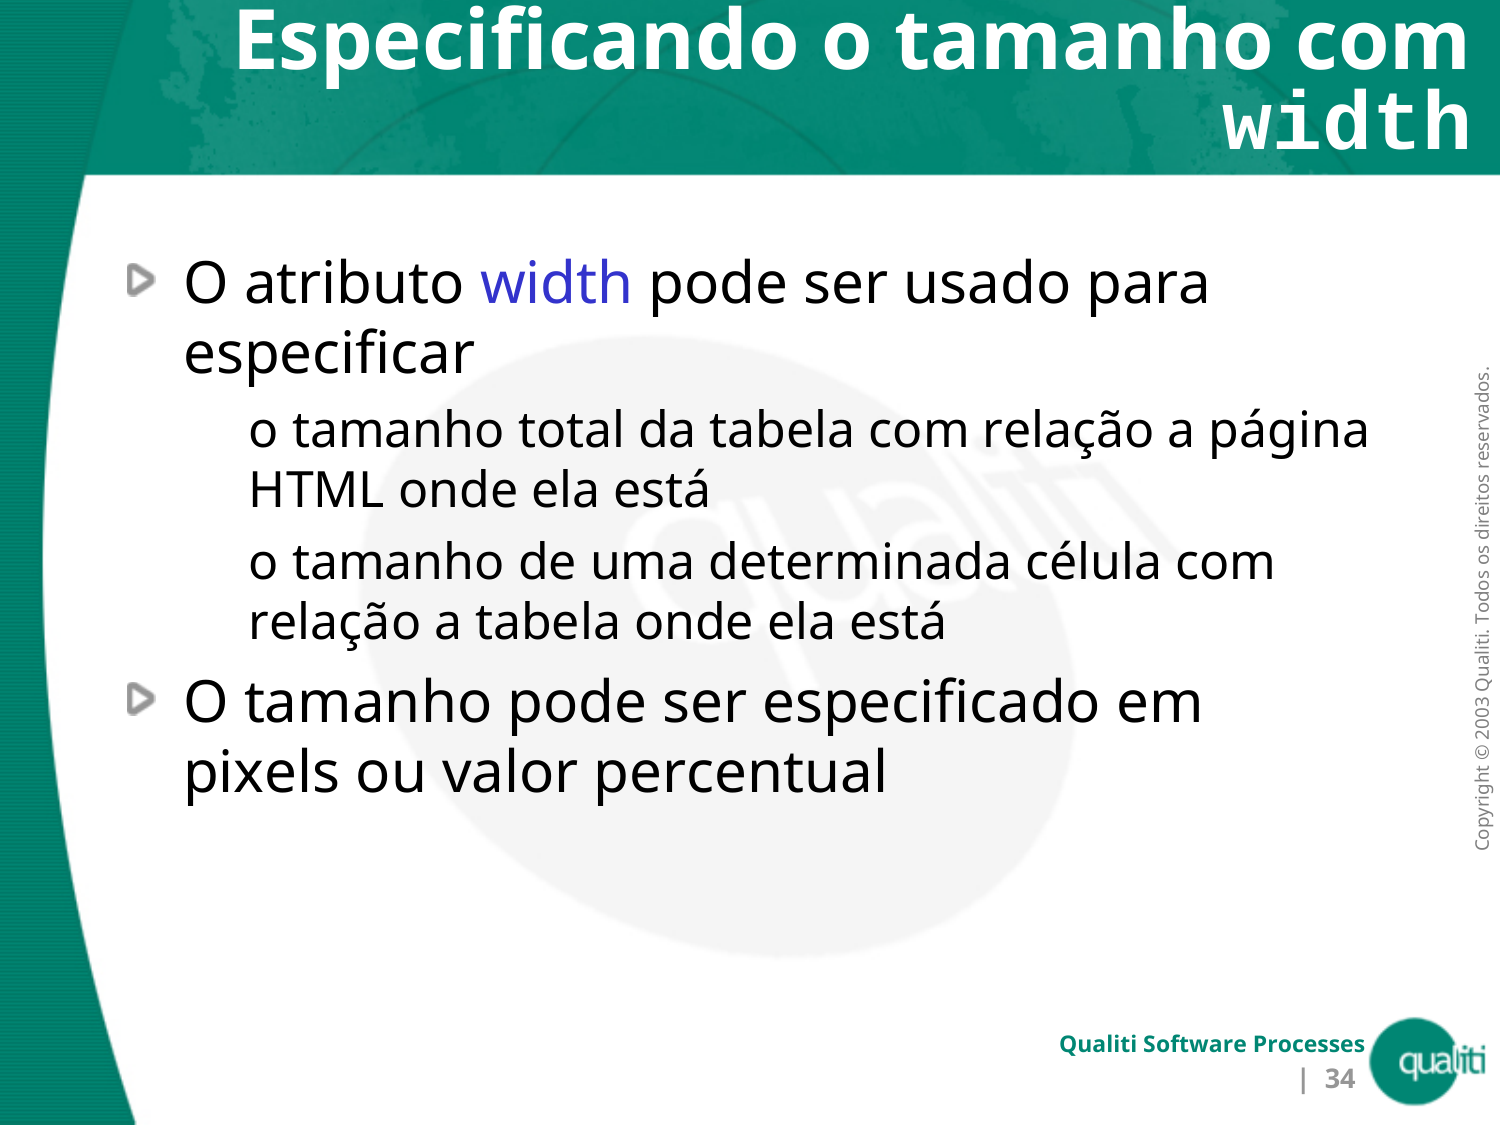

# Especificando o tamanho com width
O atributo width pode ser usado para especificar
o tamanho total da tabela com relação a página HTML onde ela está
o tamanho de uma determinada célula com relação a tabela onde ela está
O tamanho pode ser especificado em pixels ou valor percentual